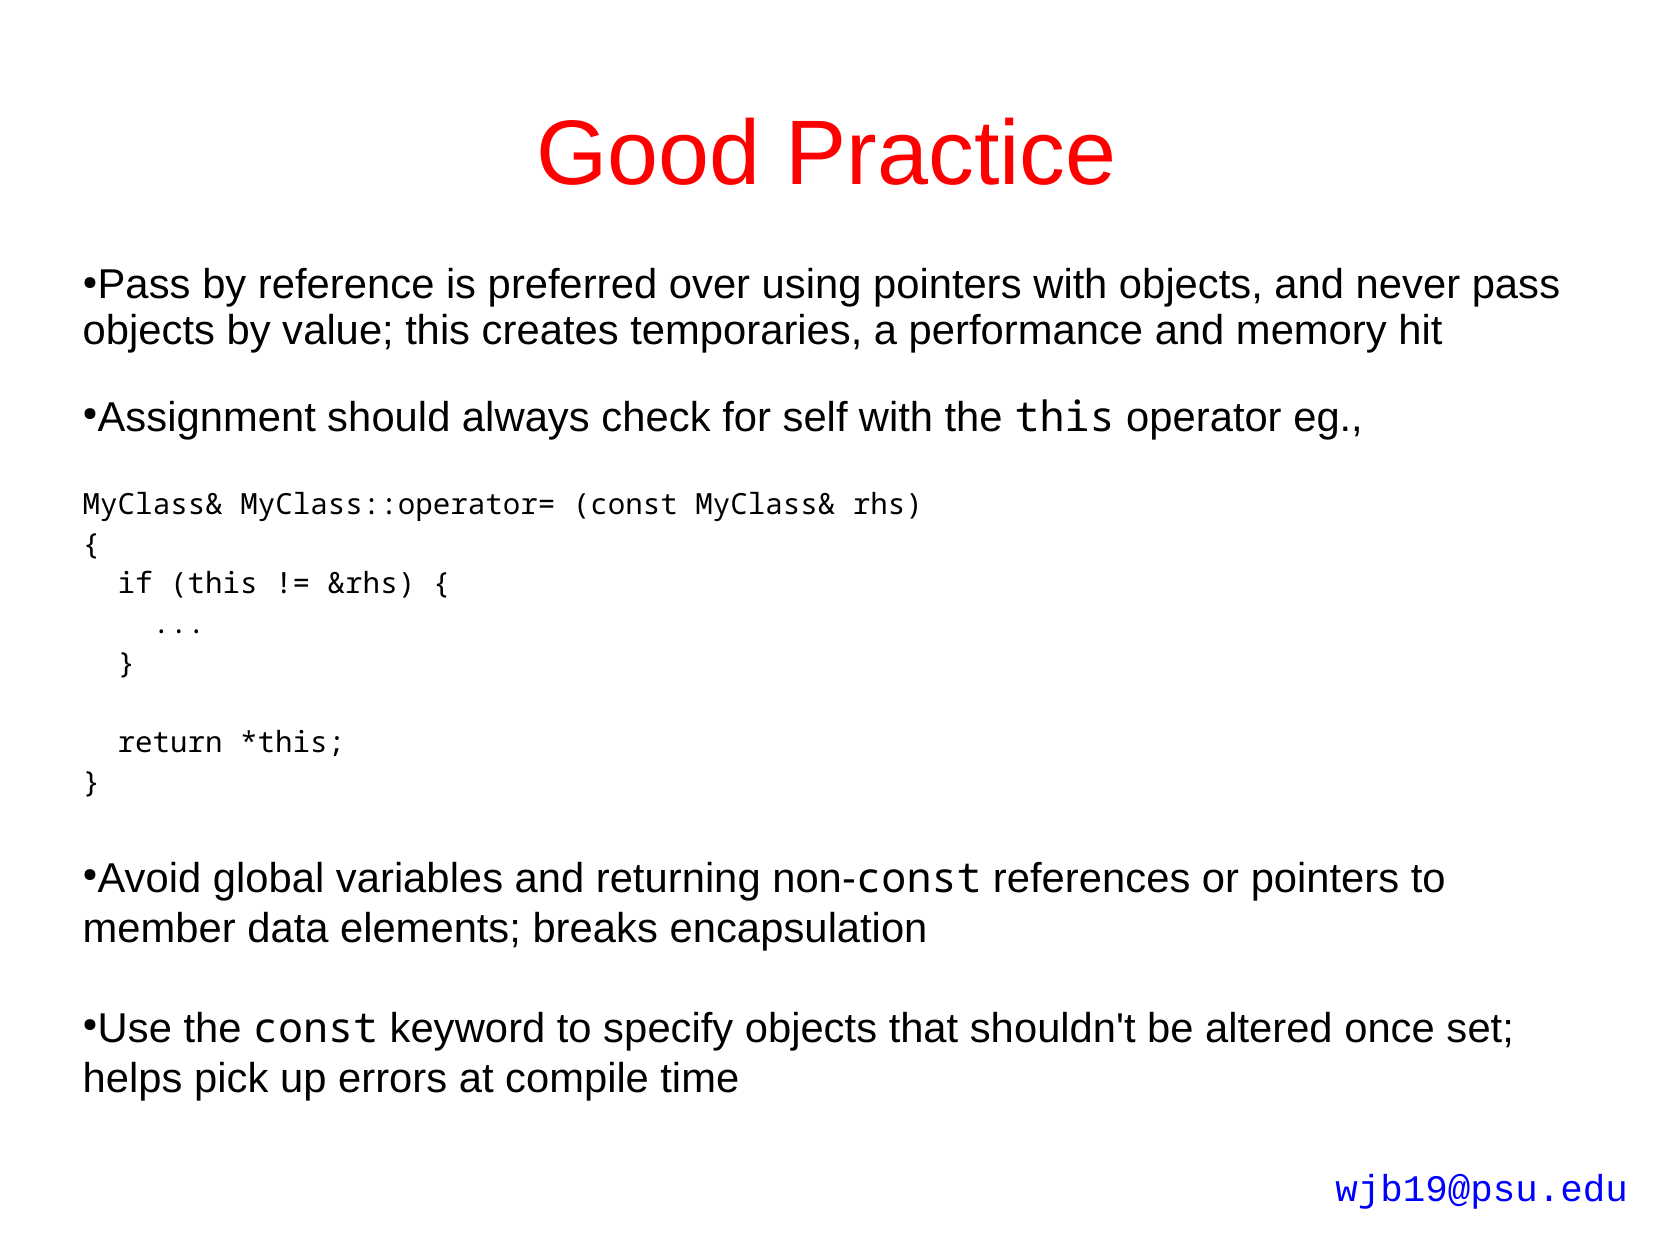

# Good Practice
Pass by reference is preferred over using pointers with objects, and never pass objects by value; this creates temporaries, a performance and memory hit
Assignment should always check for self with the this operator eg.,
MyClass& MyClass::operator= (const MyClass& rhs)
{
 if (this != &rhs) {
 ...
 }
 return *this;
}
Avoid global variables and returning non-const references or pointers to member data elements; breaks encapsulation
Use the const keyword to specify objects that shouldn't be altered once set; helps pick up errors at compile time
wjb19@psu.edu